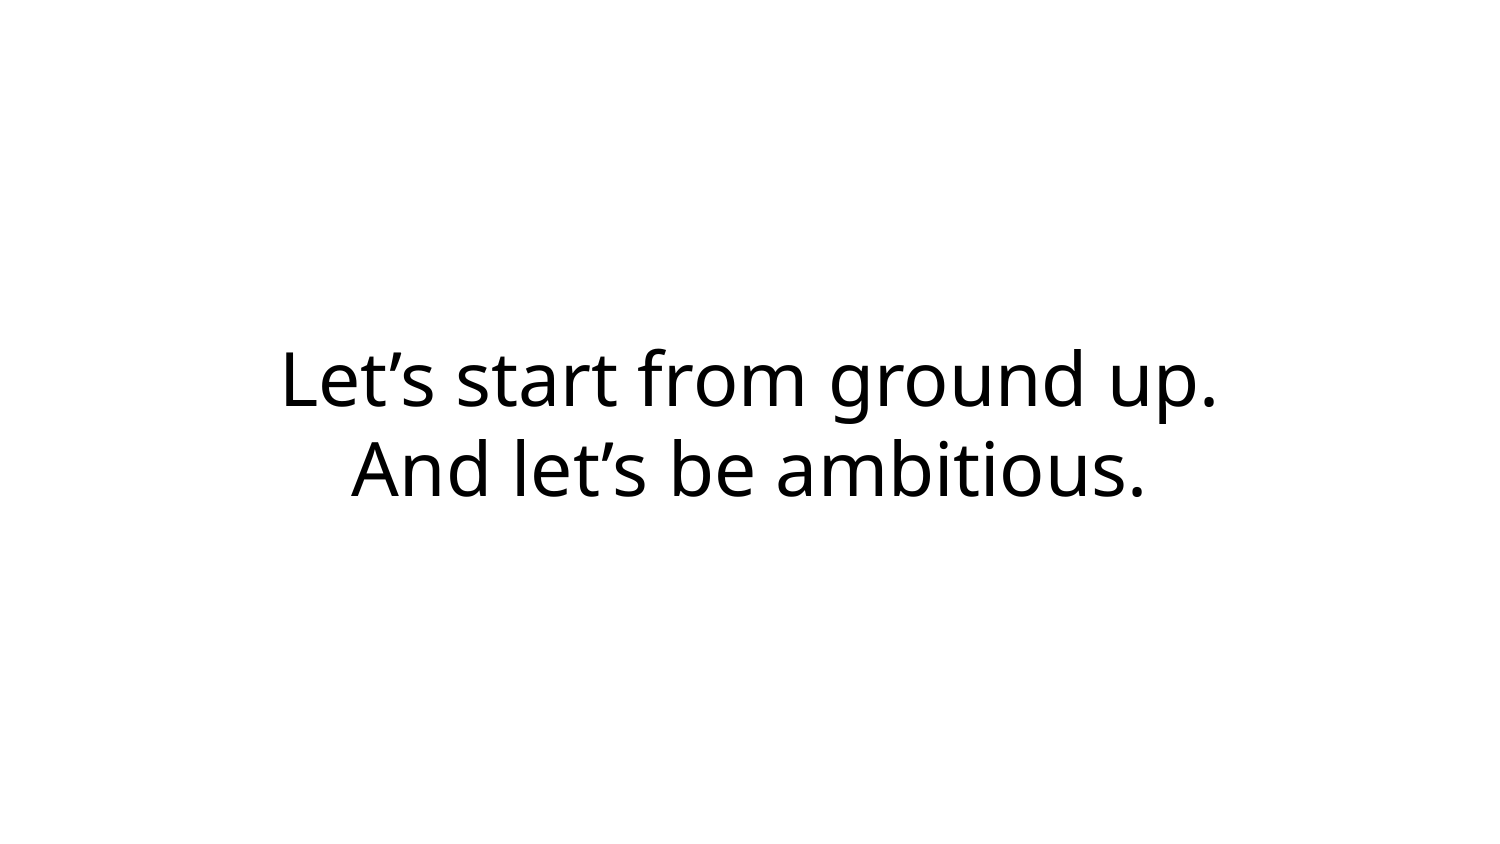

# Let’s start from ground up. And let’s be ambitious.